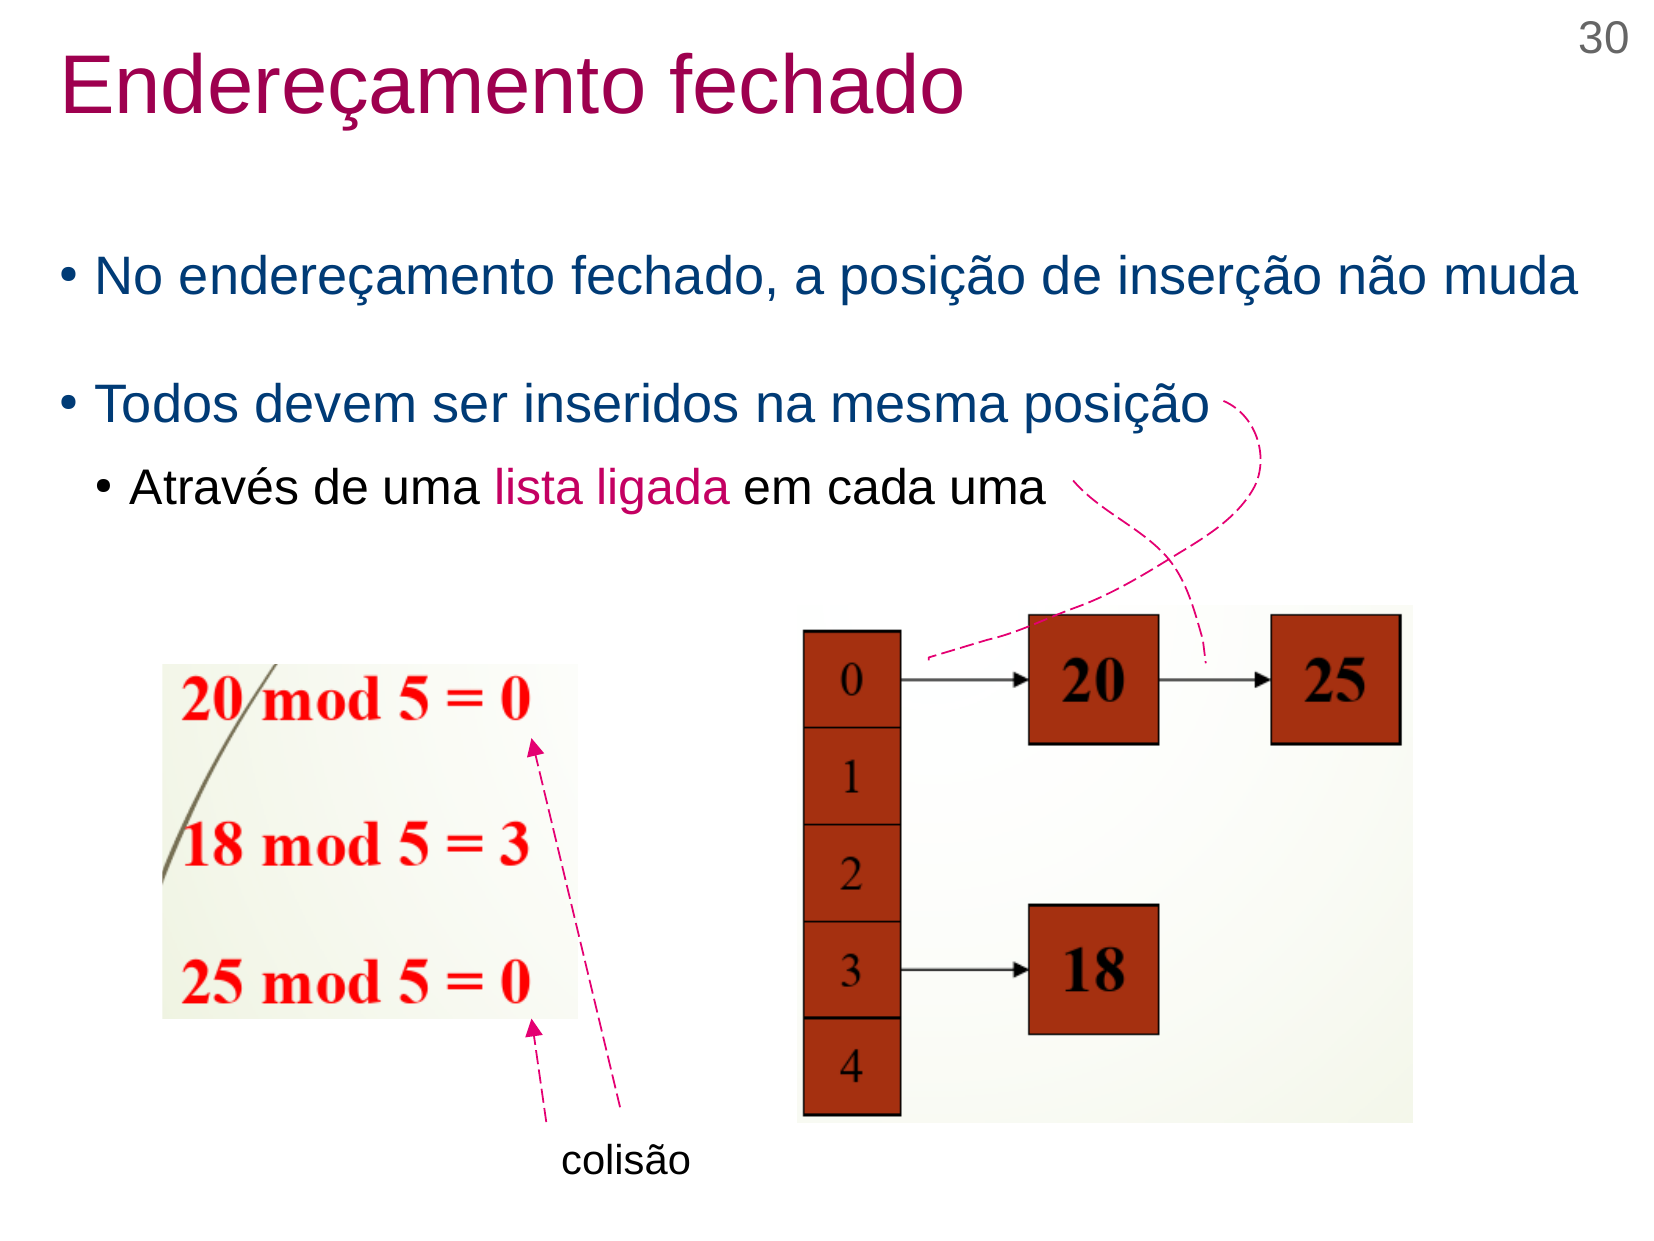

30
# Endereçamento fechado
No endereçamento fechado, a posição de inserção não muda
Todos devem ser inseridos na mesma posição
Através de uma lista ligada em cada uma
colisão